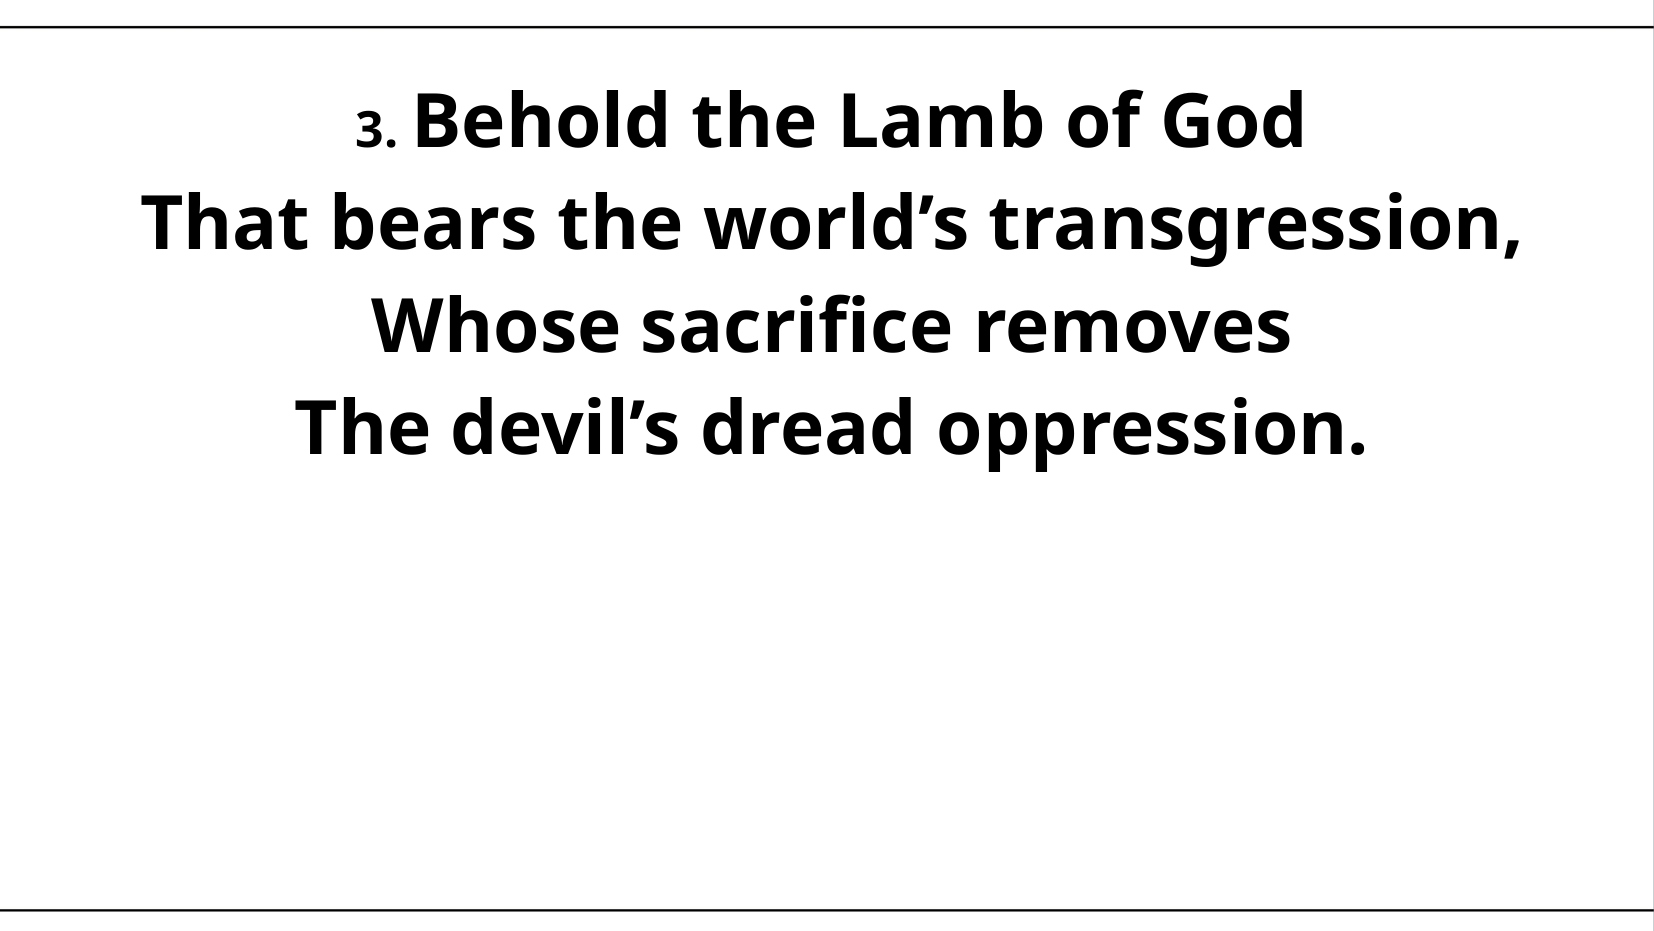

3. Behold the Lamb of God
That bears the world’s transgression,
Whose sacrifice removes
The devil’s dread oppression.